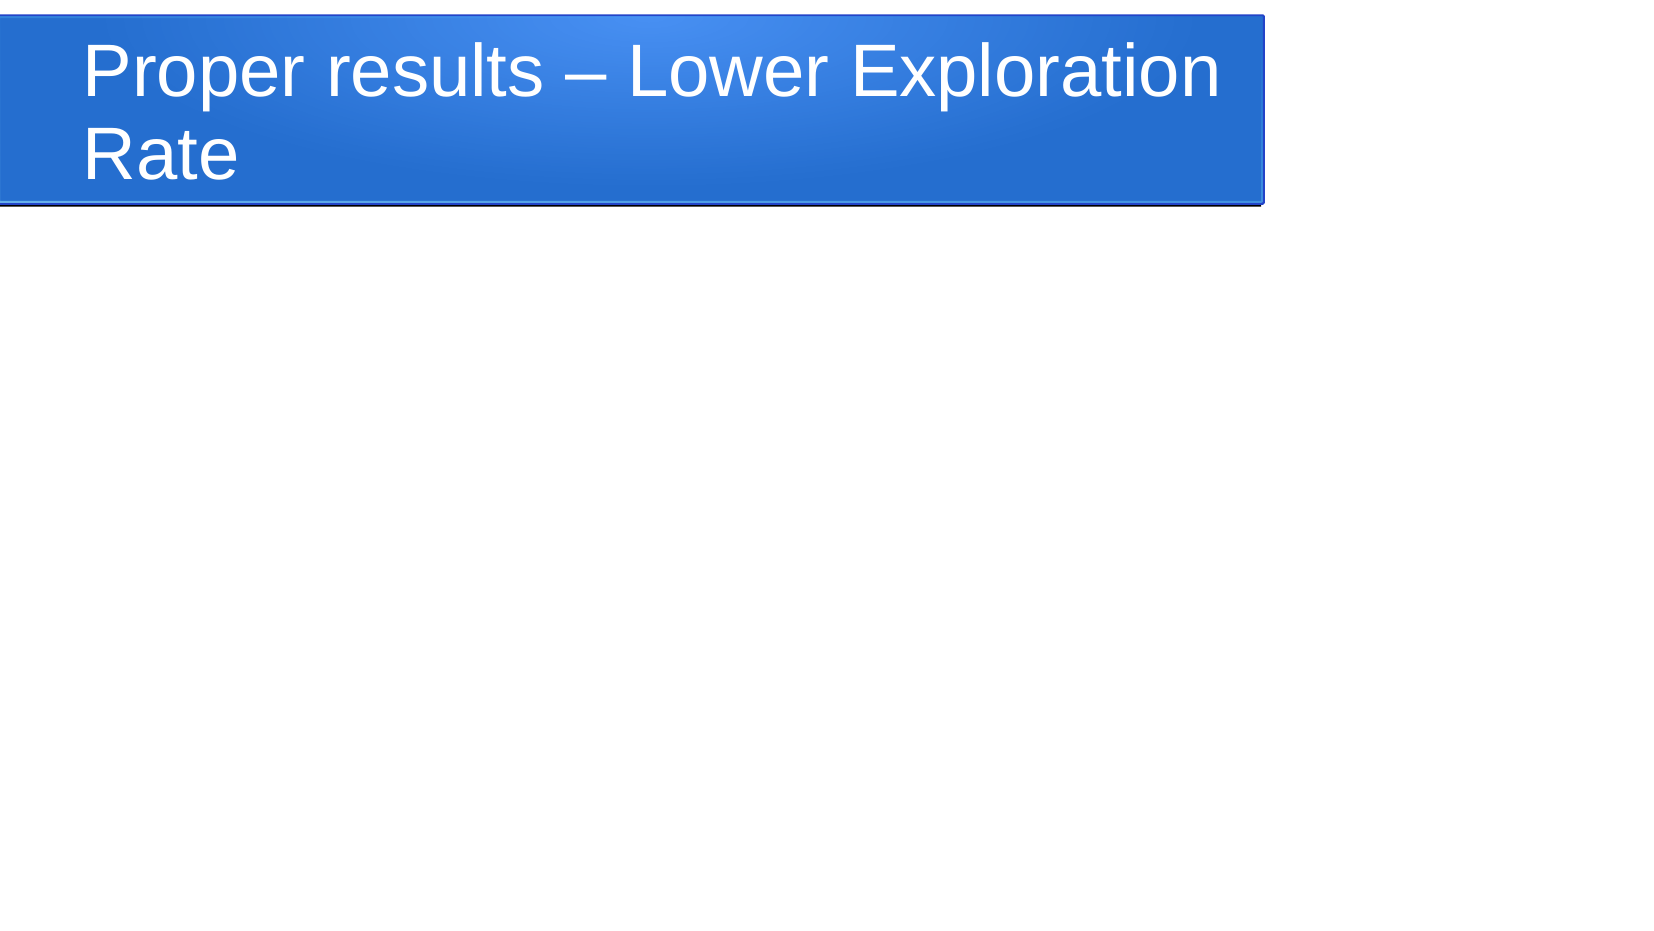

# Proper results – Lower Exploration Rate